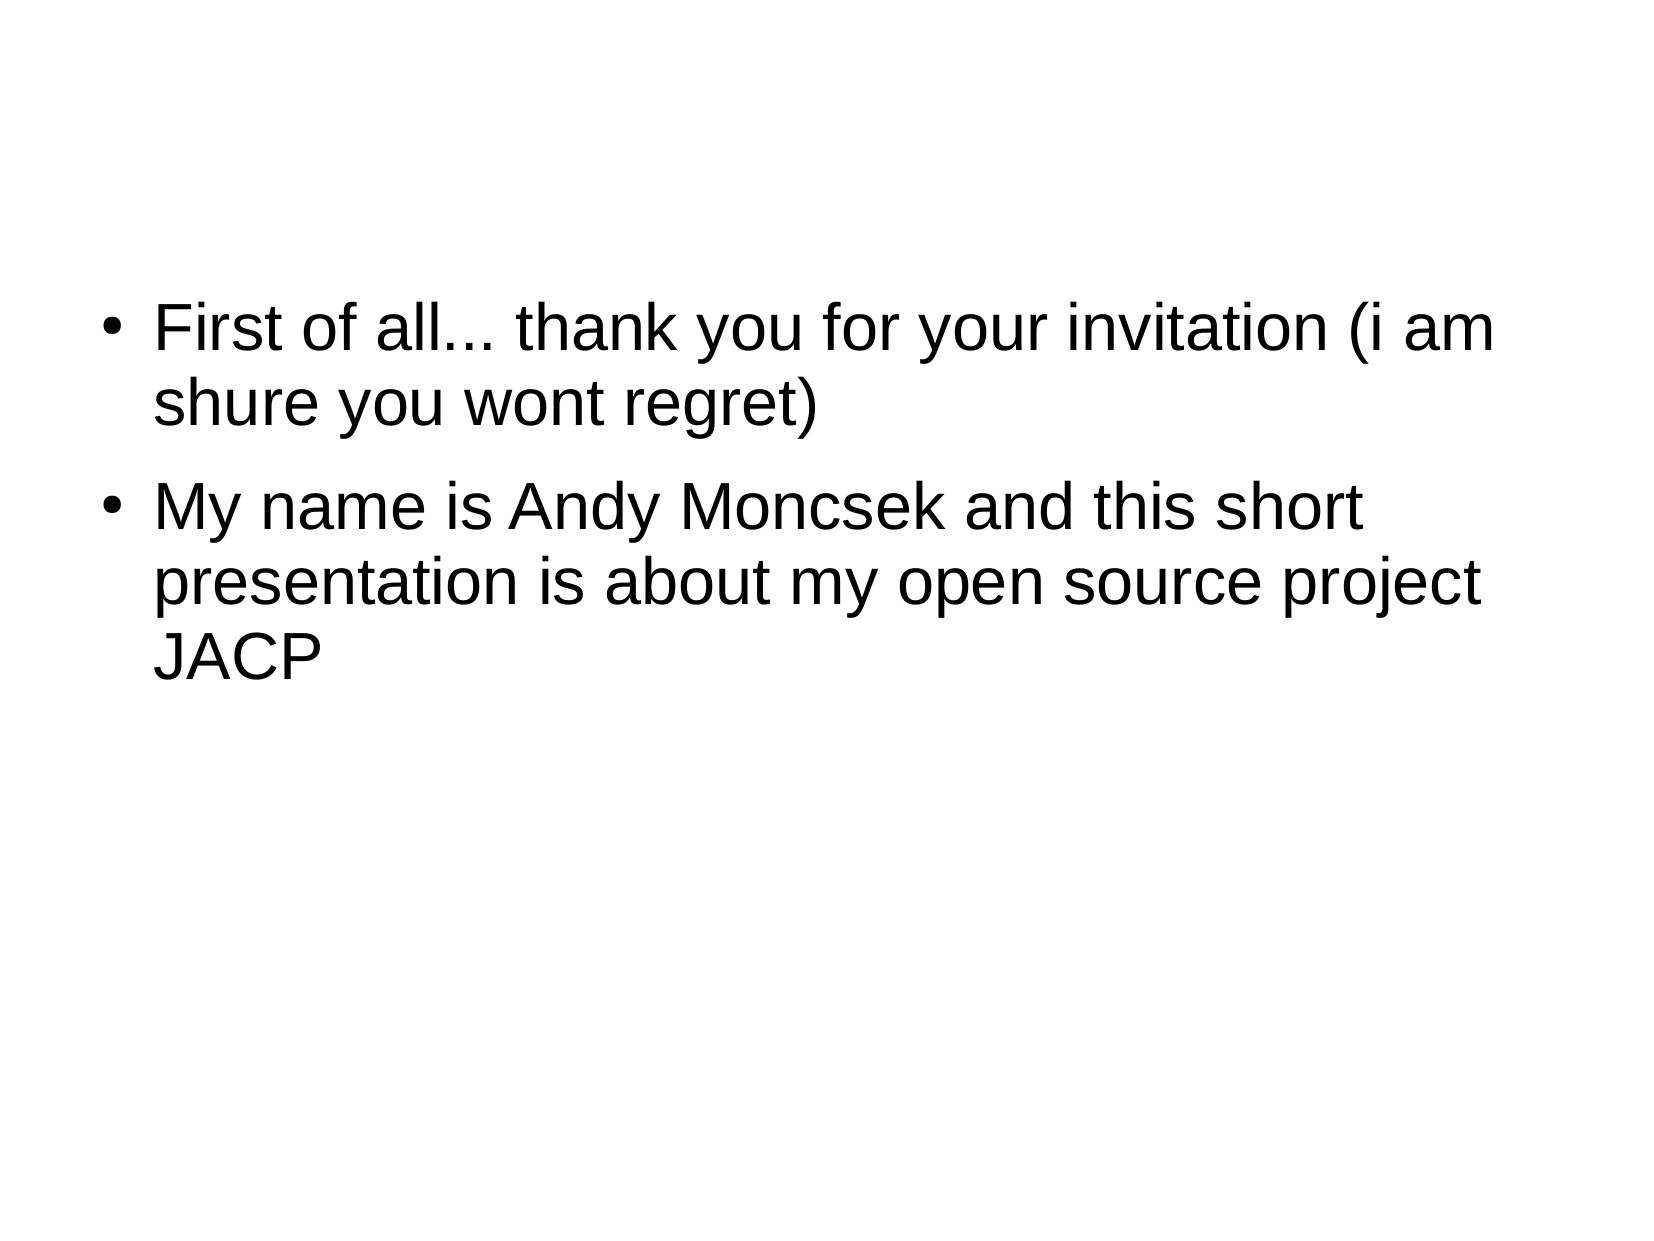

#
First of all... thank you for your invitation (i am shure you wont regret)
My name is Andy Moncsek and this short presentation is about my open source project JACP